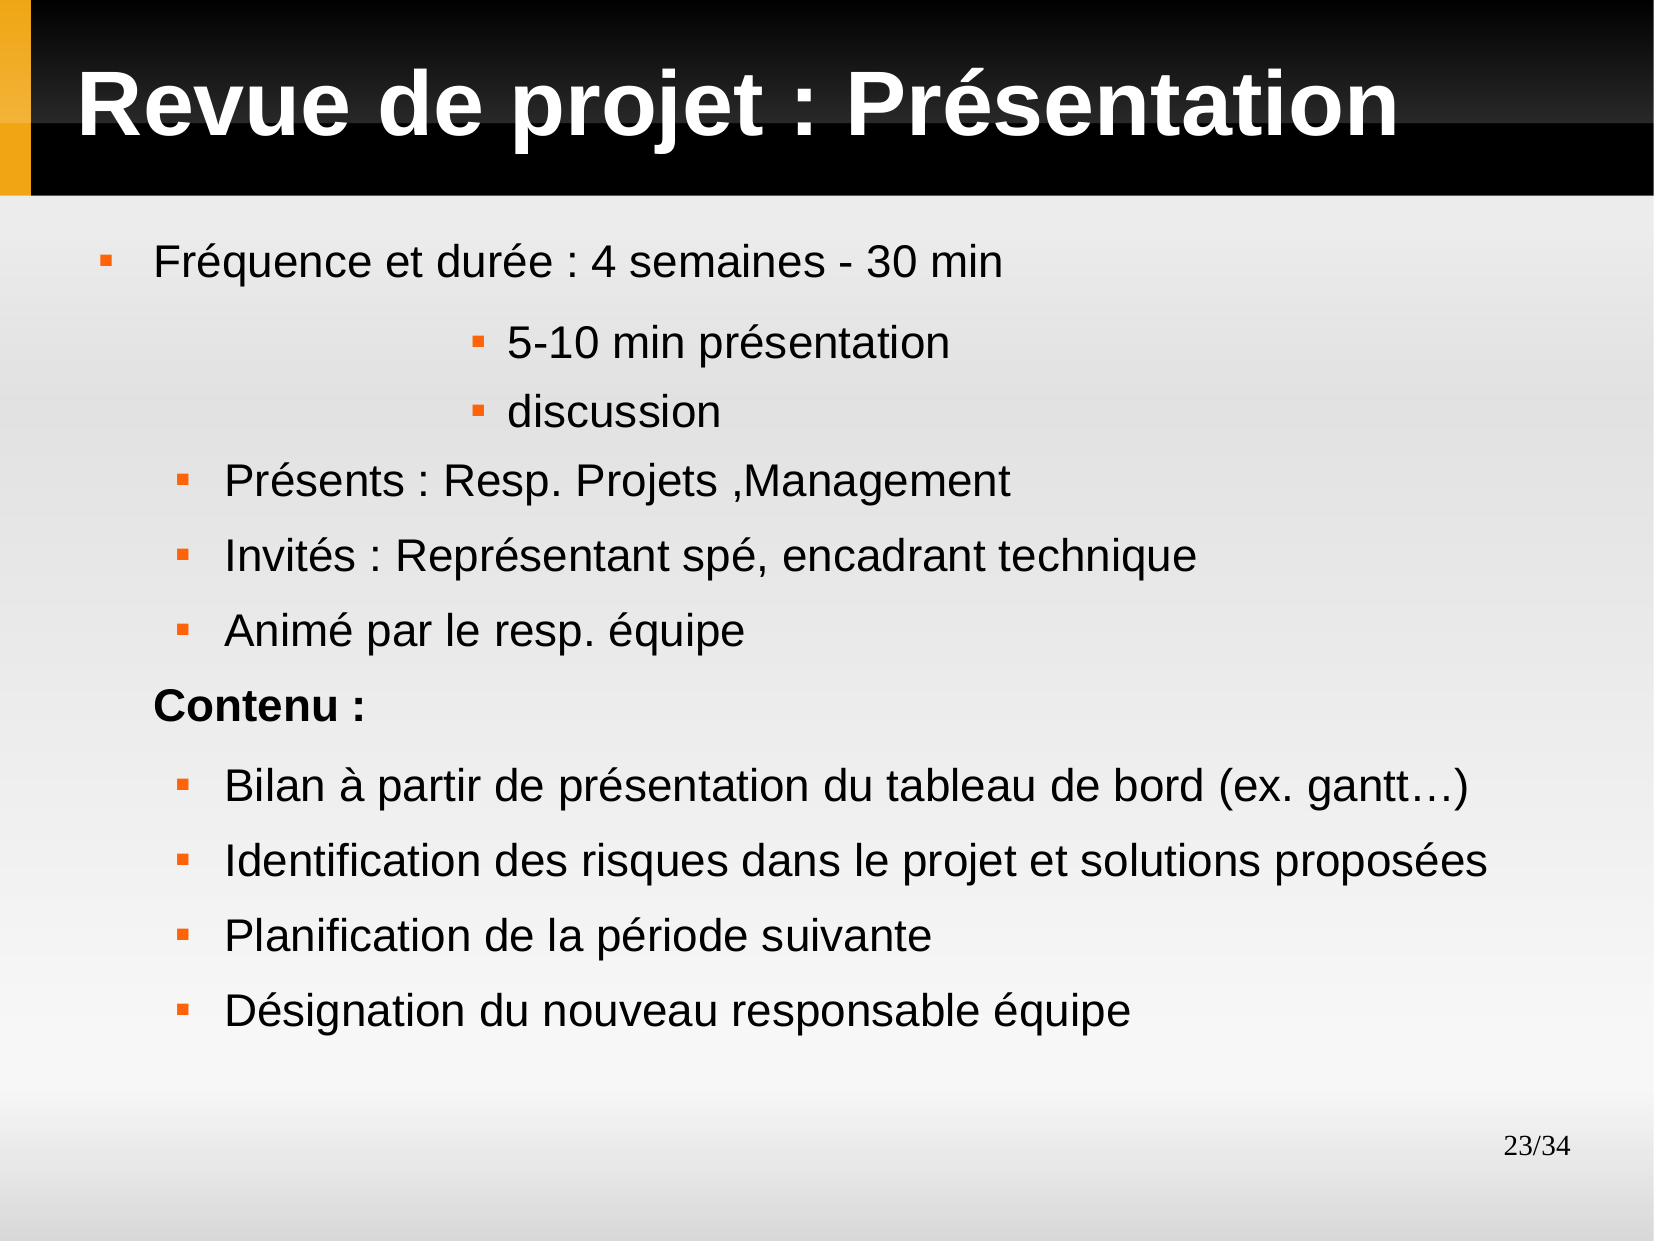

# Revue de projet : Présentation
Fréquence et durée : 4 semaines - 30 min
5-10 min présentation
discussion
Présents : Resp. Projets ,Management
Invités : Représentant spé, encadrant technique
Animé par le resp. équipe
Contenu :
Bilan à partir de présentation du tableau de bord (ex. gantt…)
Identification des risques dans le projet et solutions proposées
Planification de la période suivante
Désignation du nouveau responsable équipe
23